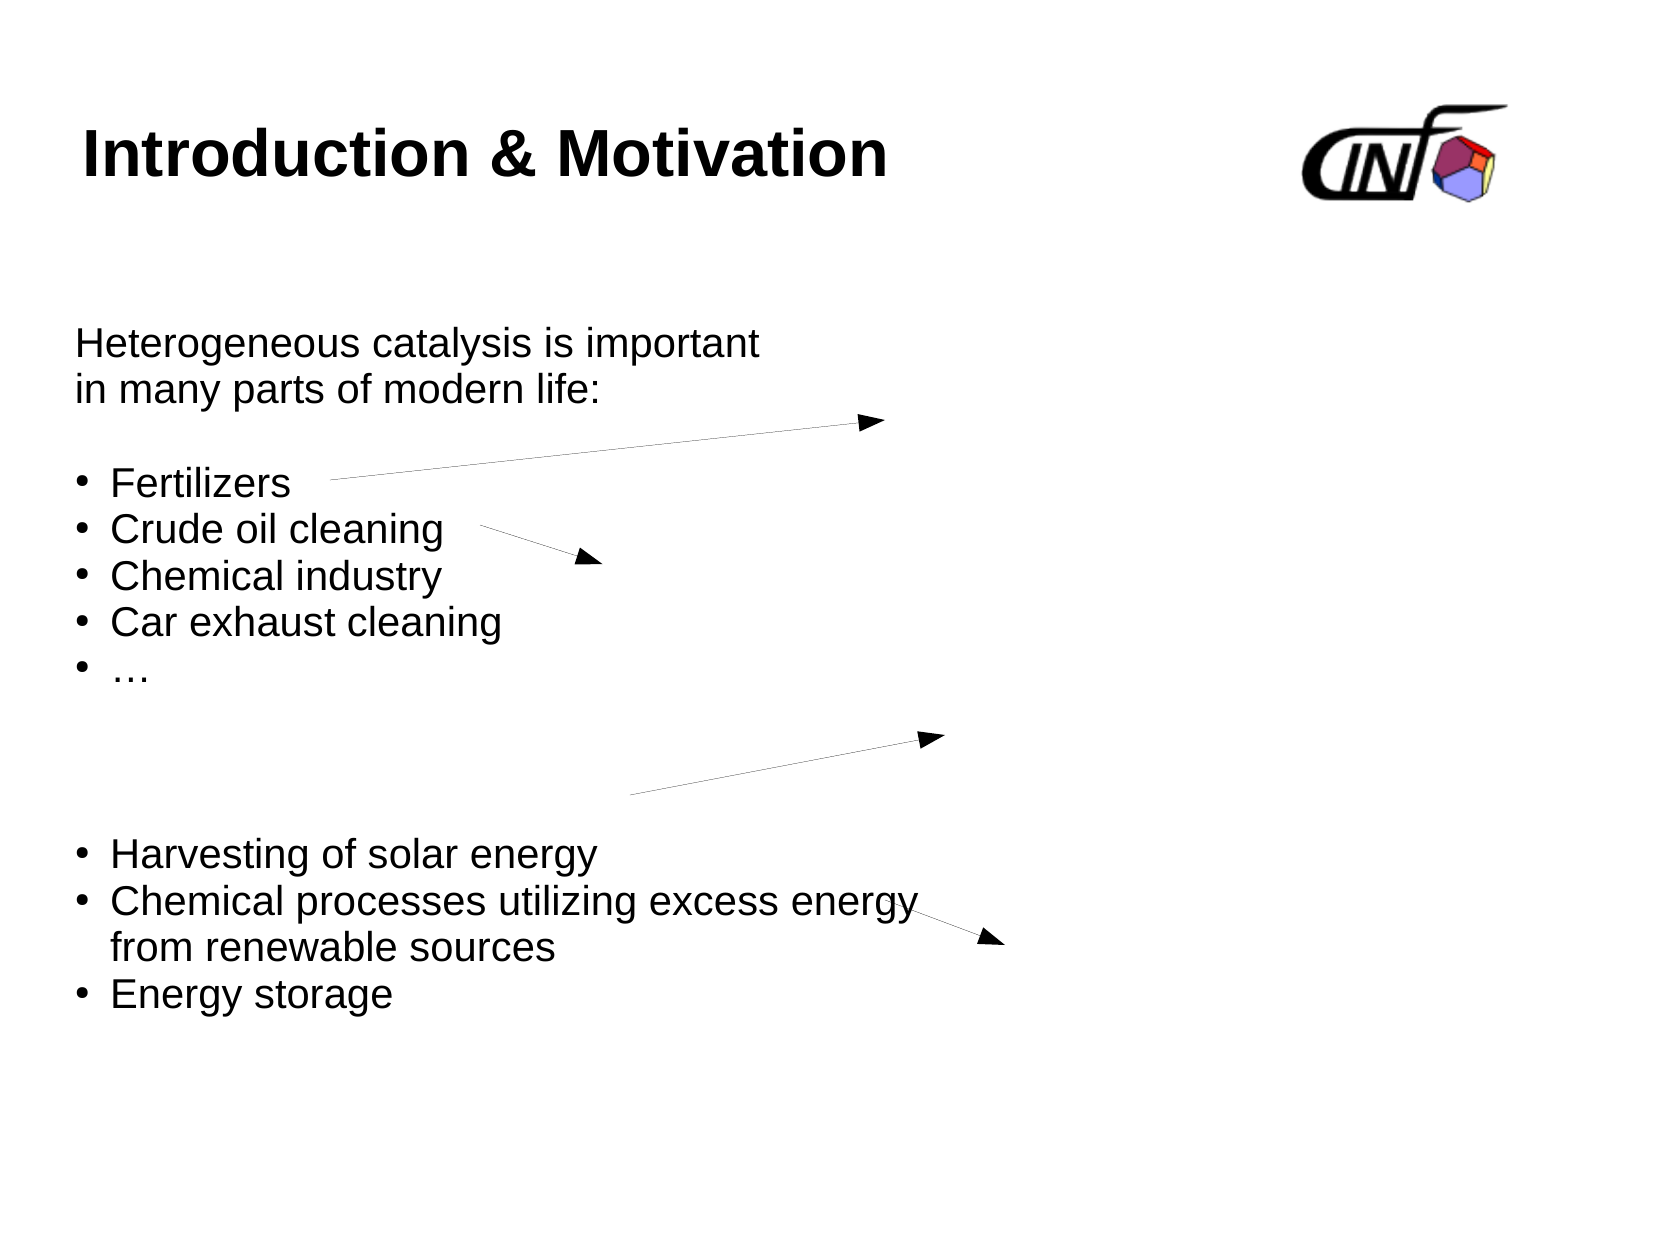

# Introduction & Motivation
Heterogeneous catalysis is important
in many parts of modern life:
Fertilizers
Crude oil cleaning
Chemical industry
Car exhaust cleaning
…
Harvesting of solar energy
Chemical processes utilizing excess energy from renewable sources
Energy storage